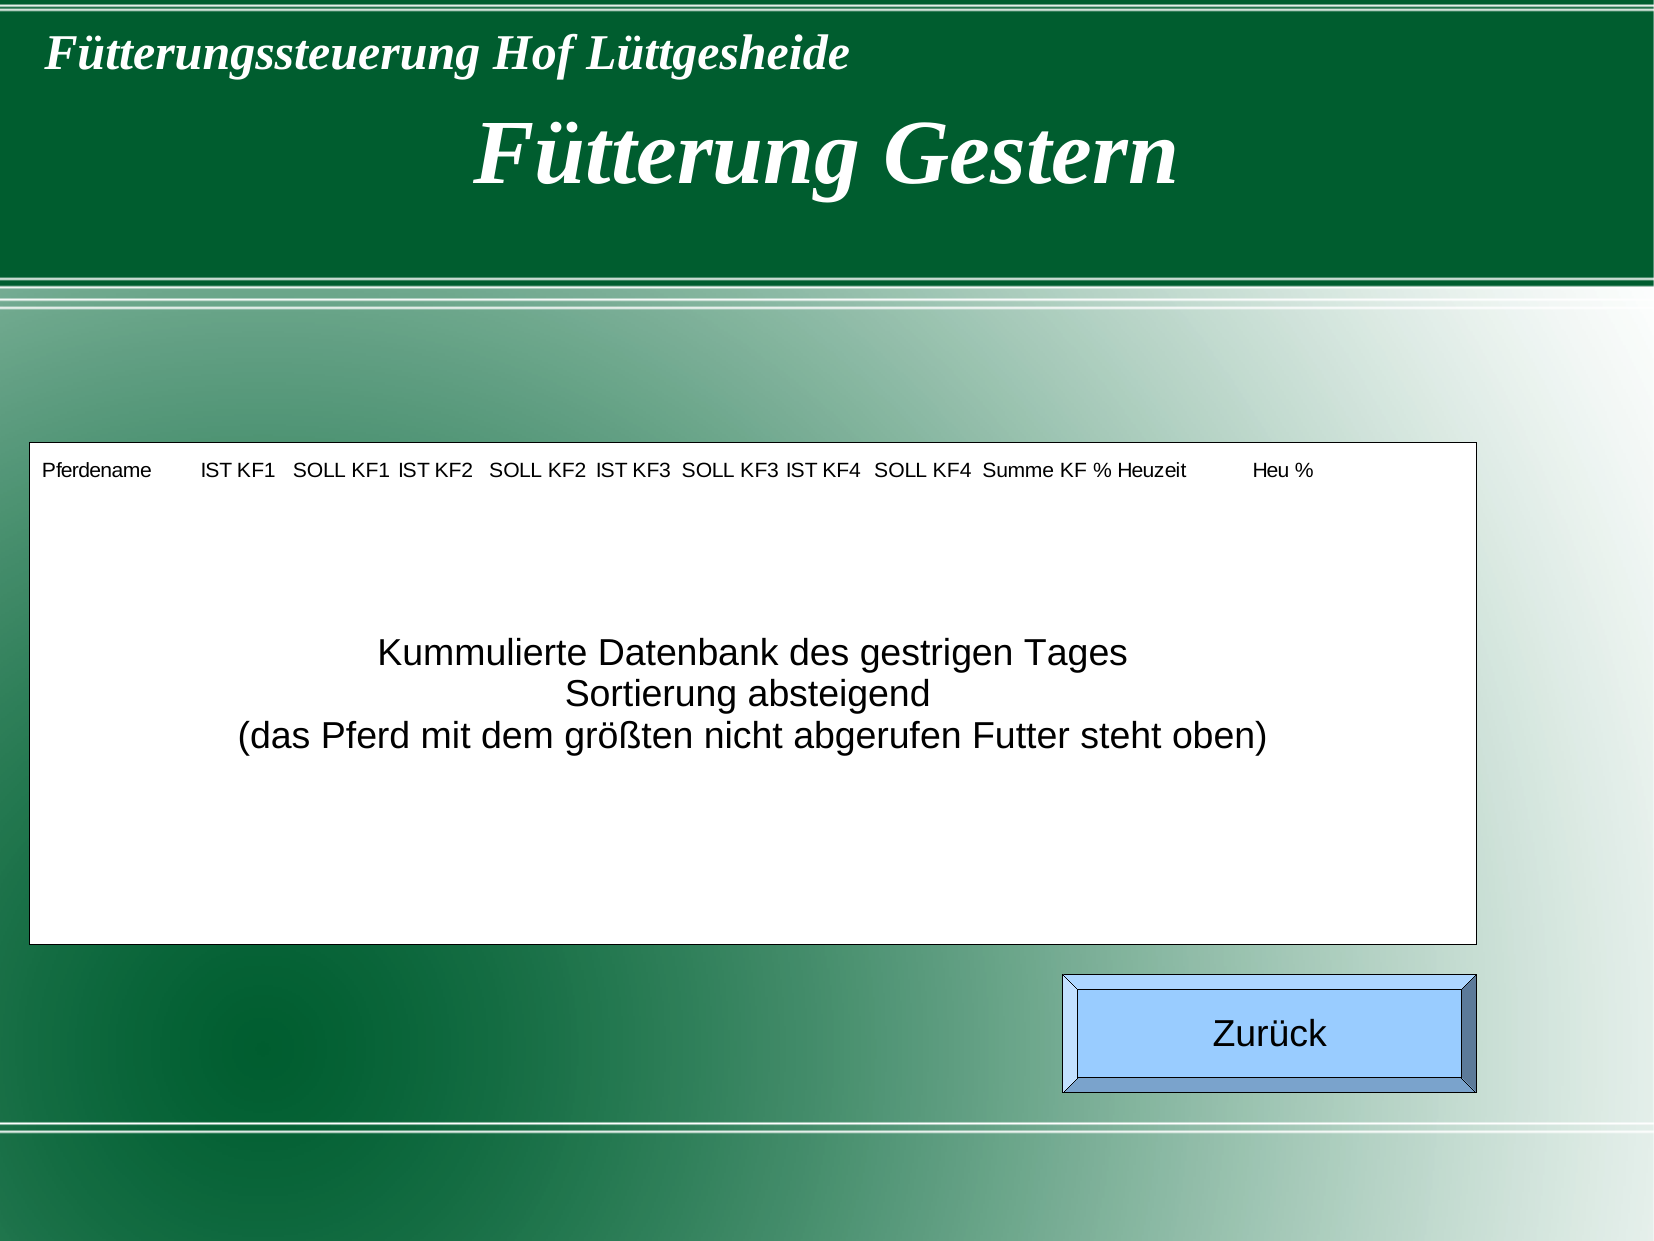

Fütterungssteuerung Hof Lüttgesheide
# Fütterung Gestern
Kummulierte Datenbank des gestrigen Tages
Sortierung absteigend
(das Pferd mit dem größten nicht abgerufen Futter steht oben)
Zurück